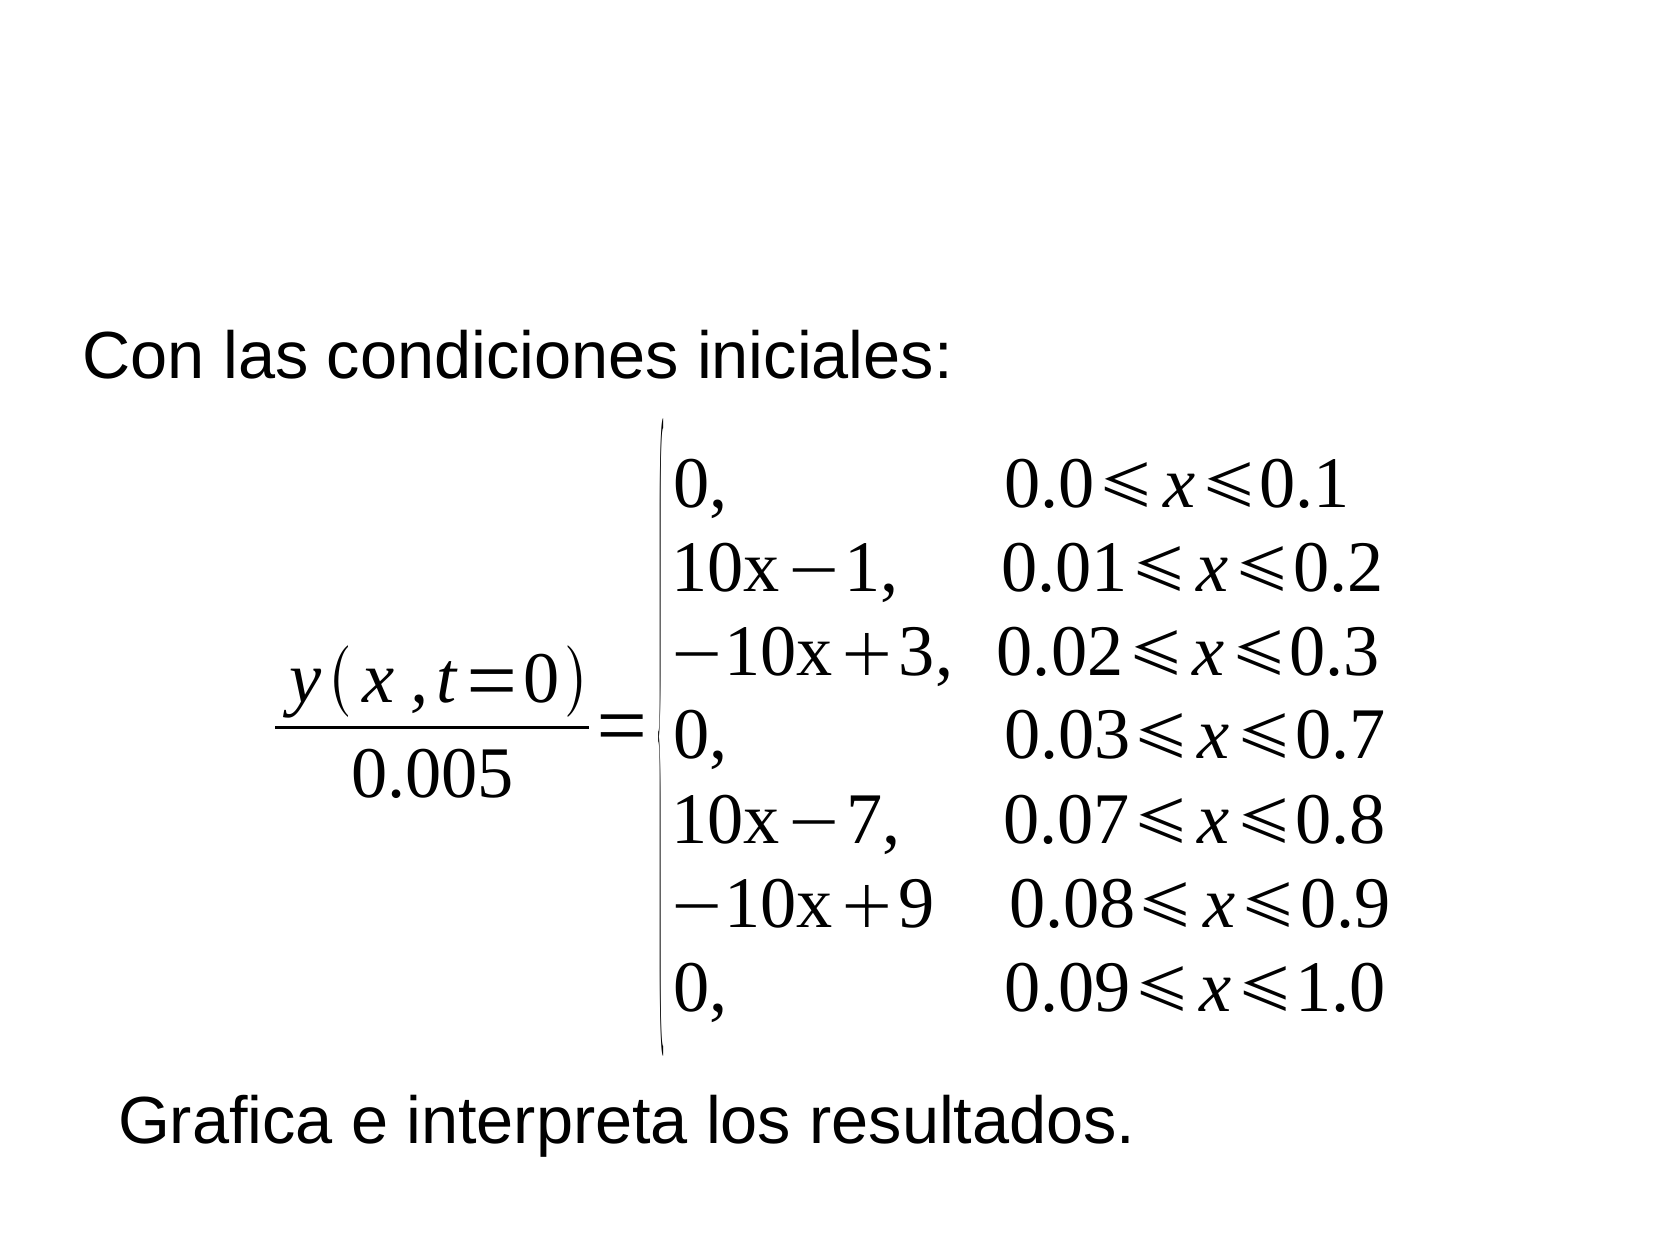

#
Con las condiciones iniciales:
Grafica e interpreta los resultados.